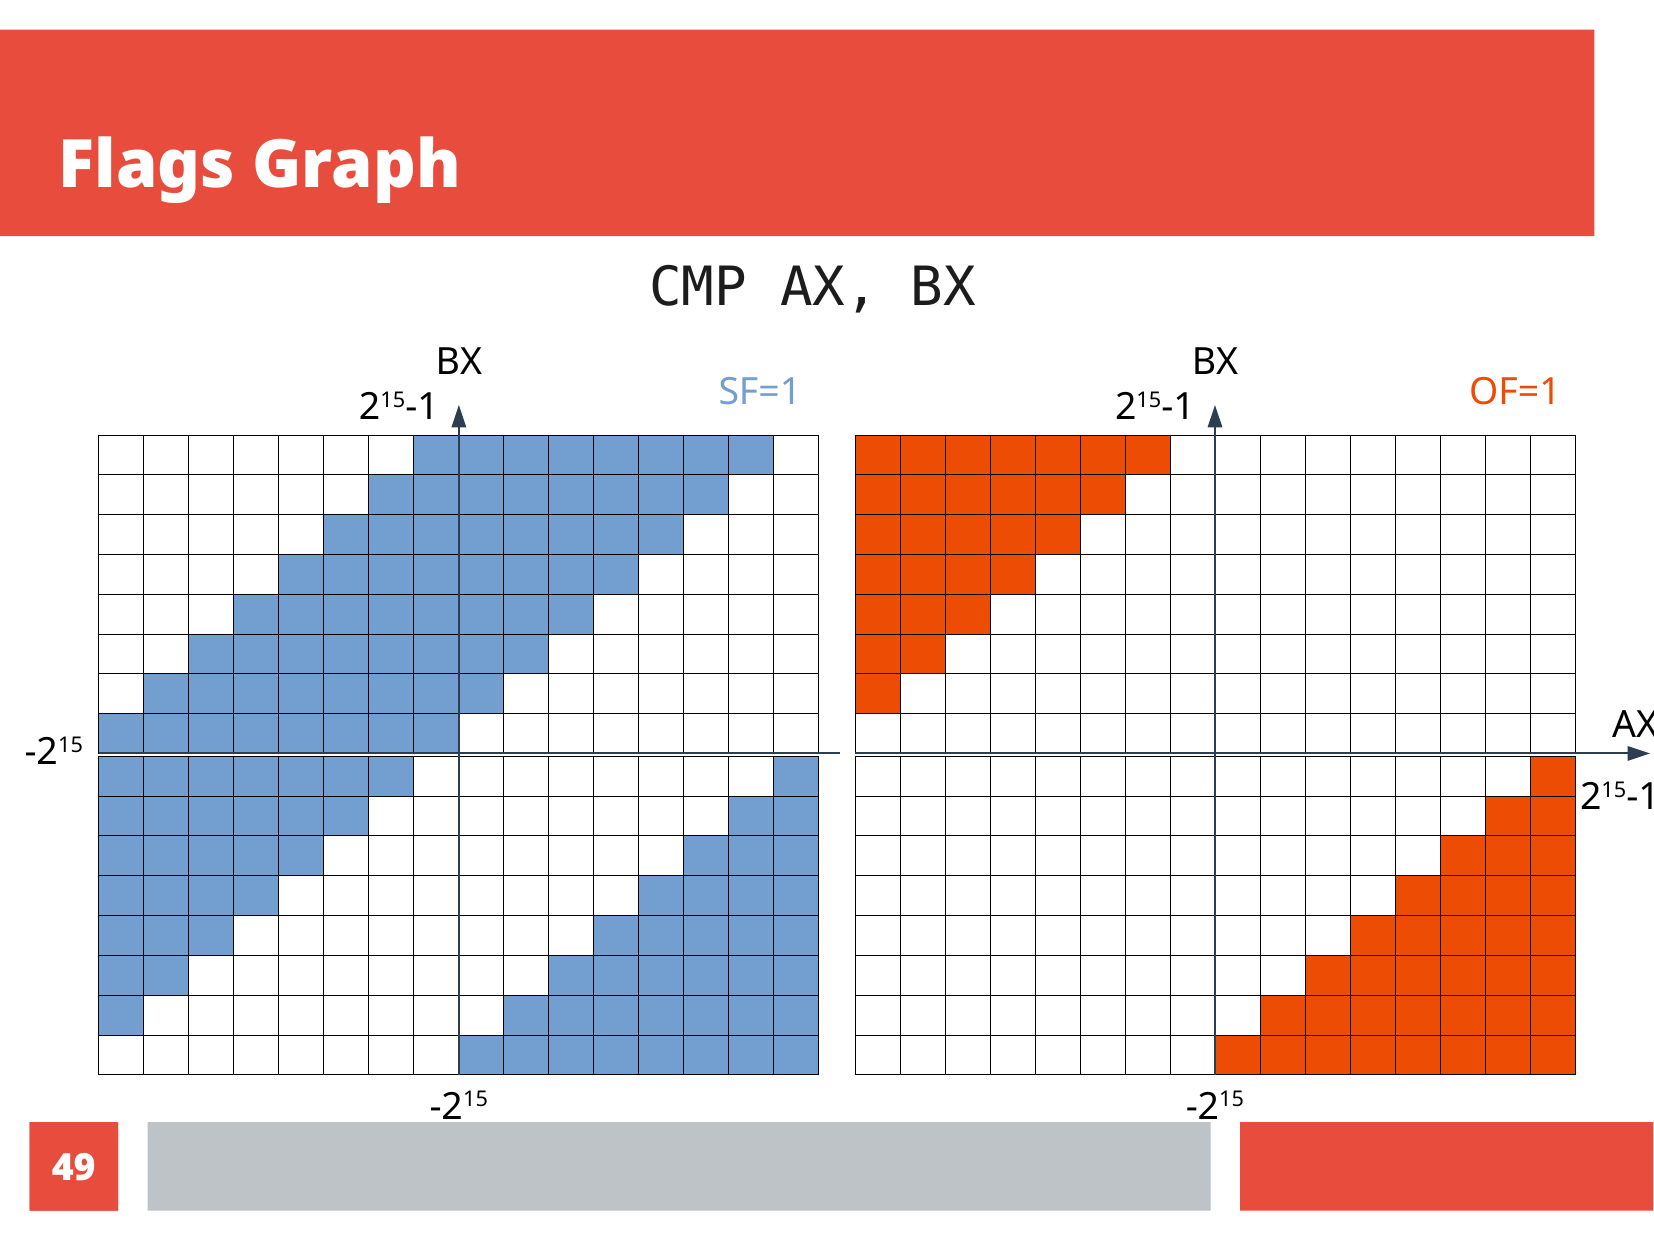

# Flags Graph
CMP AX, BX
BX
BX
SF=1
OF=1
215-1
215-1
AX
-215
215-1
-215
-215
49